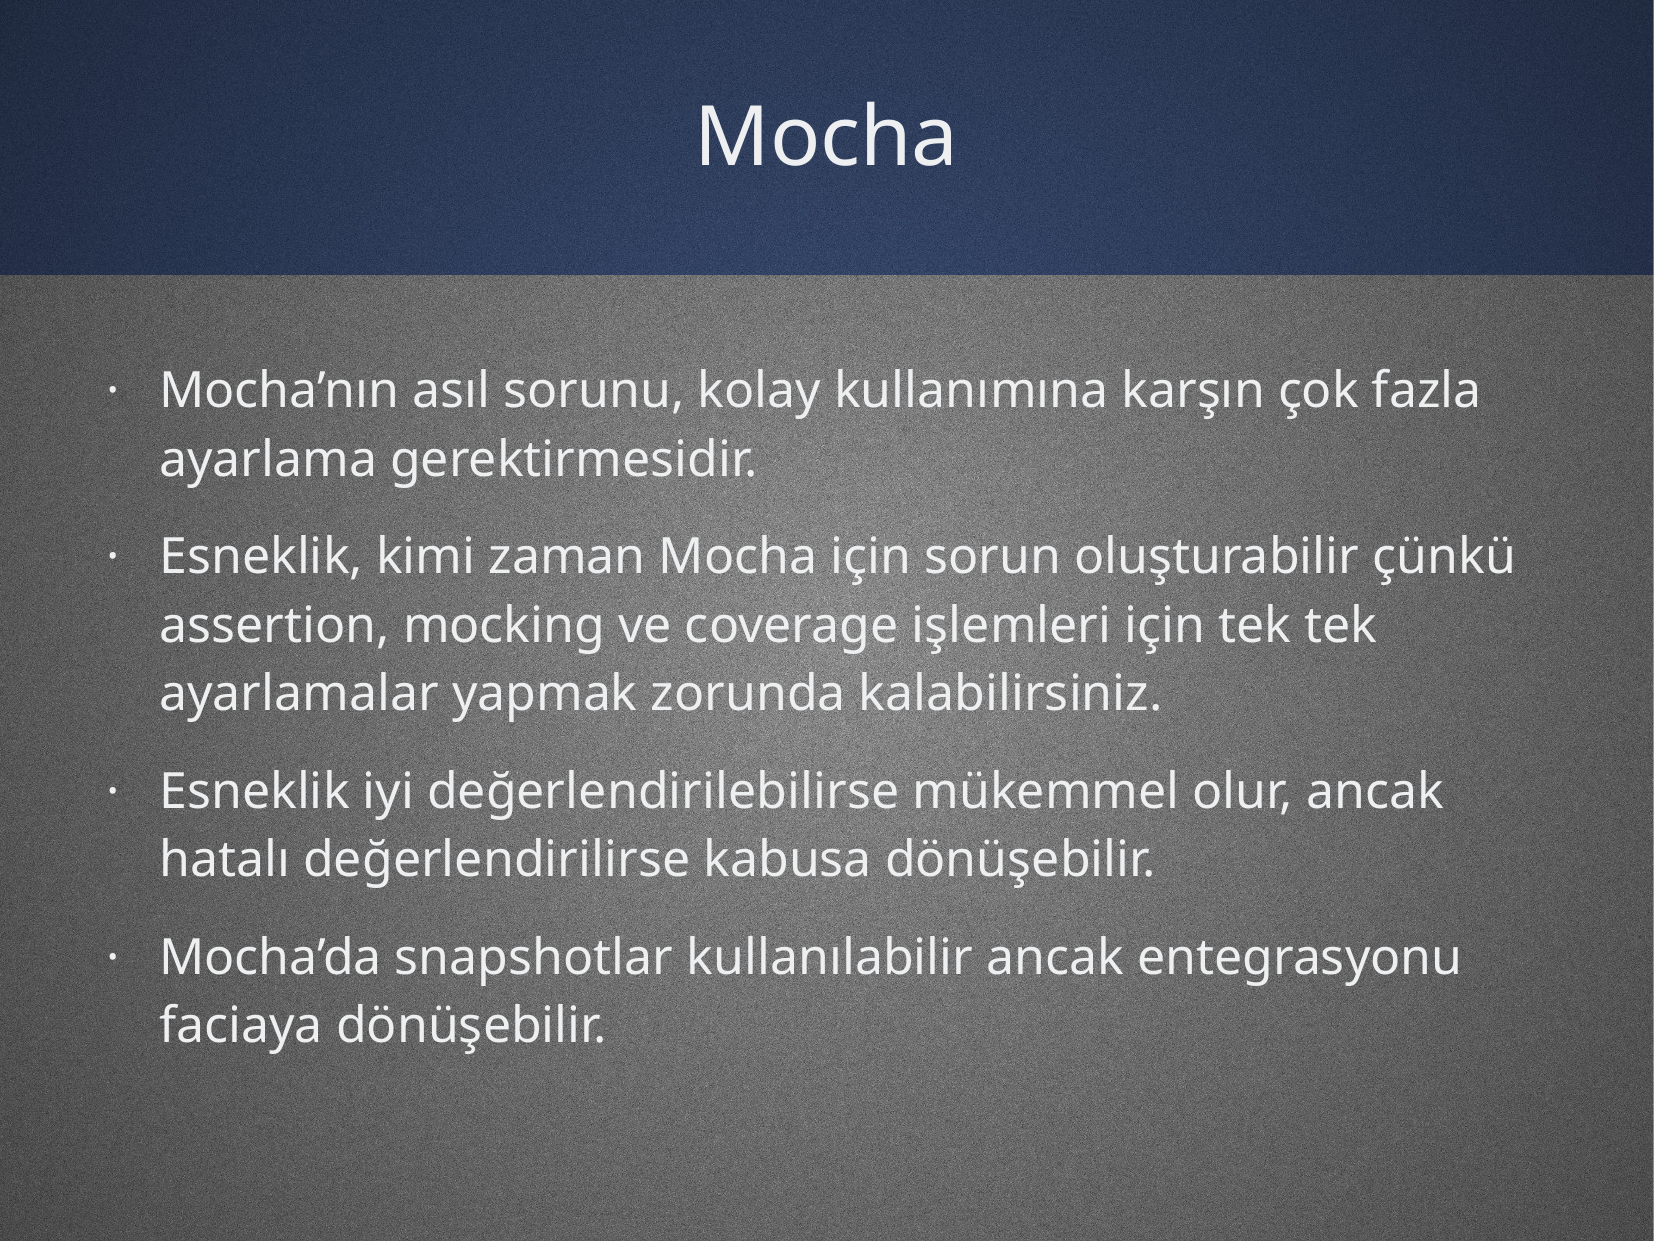

# Mocha
Mocha’nın asıl sorunu, kolay kullanımına karşın çok fazla ayarlama gerektirmesidir.
Esneklik, kimi zaman Mocha için sorun oluşturabilir çünkü assertion, mocking ve coverage işlemleri için tek tek ayarlamalar yapmak zorunda kalabilirsiniz.
Esneklik iyi değerlendirilebilirse mükemmel olur, ancak hatalı değerlendirilirse kabusa dönüşebilir.
Mocha’da snapshotlar kullanılabilir ancak entegrasyonu faciaya dönüşebilir.